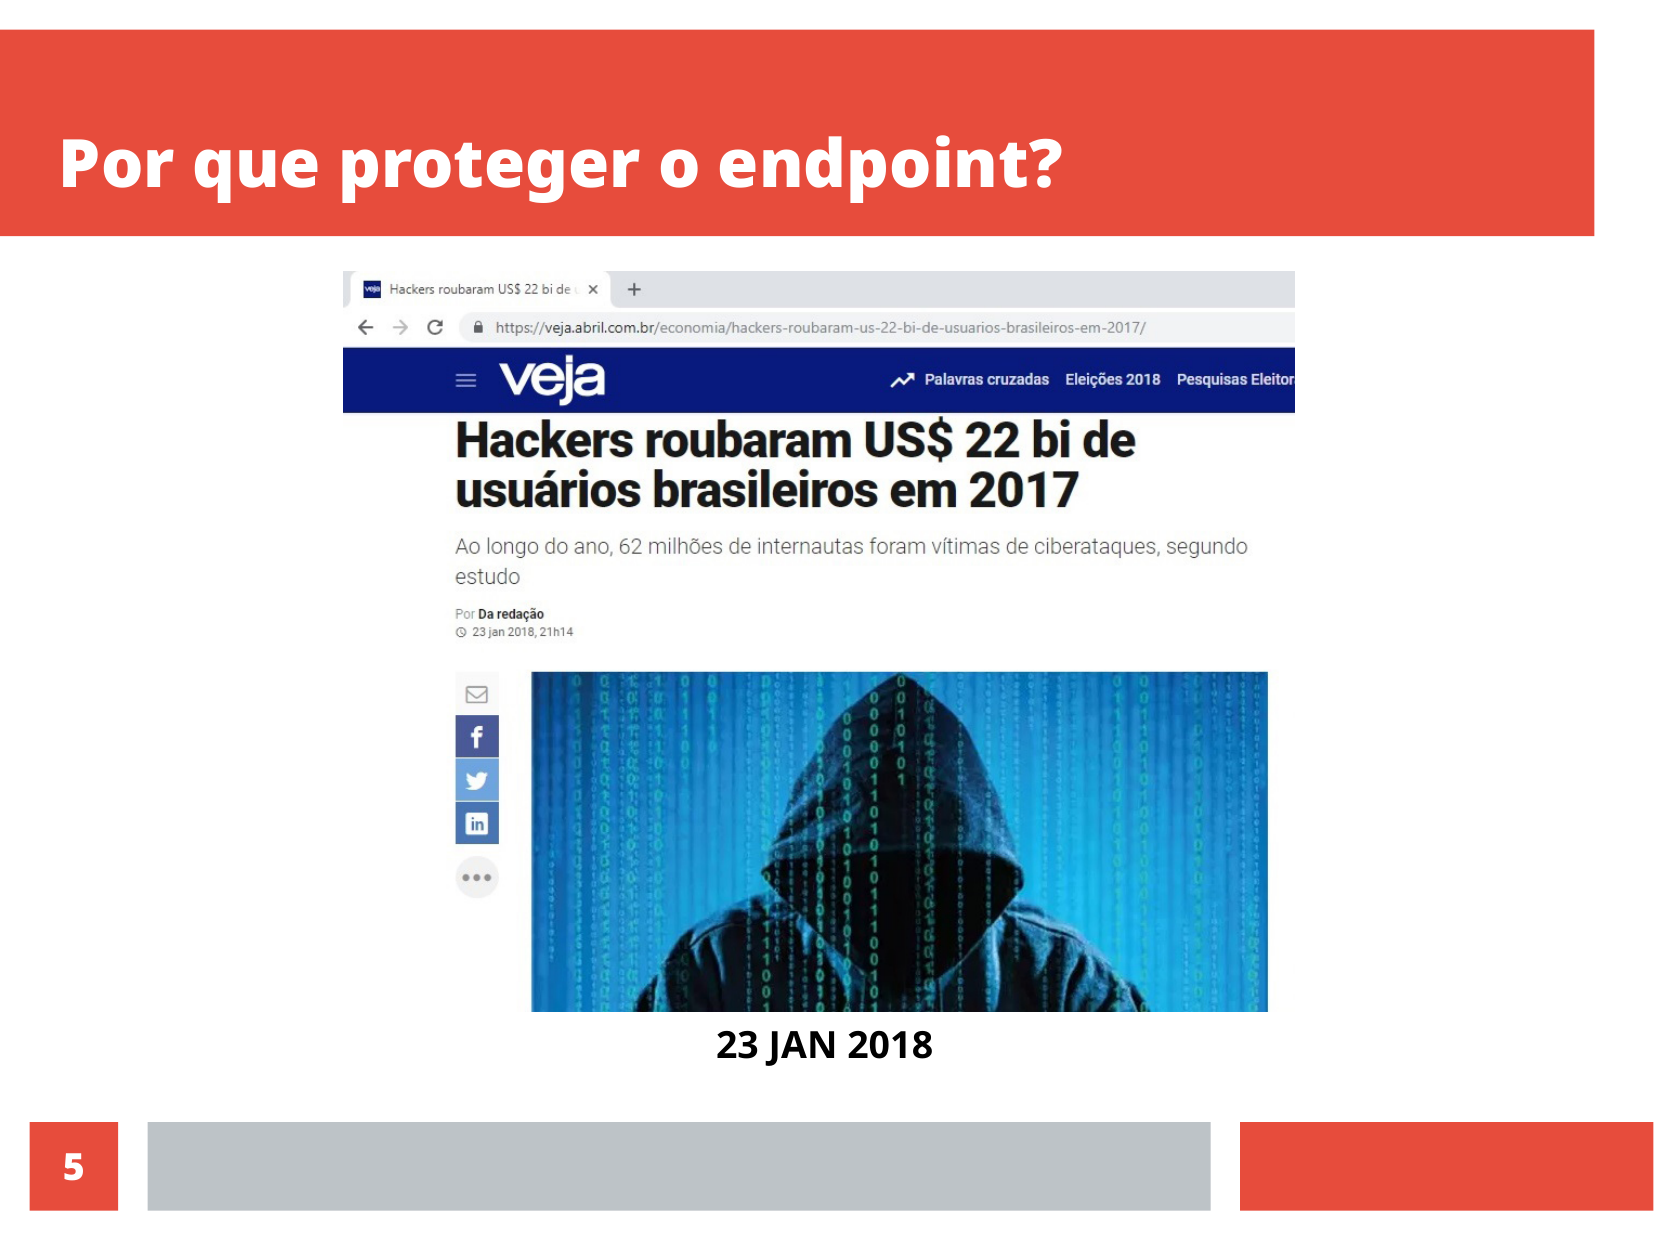

# Por que proteger o endpoint?
23 JAN 2018
5